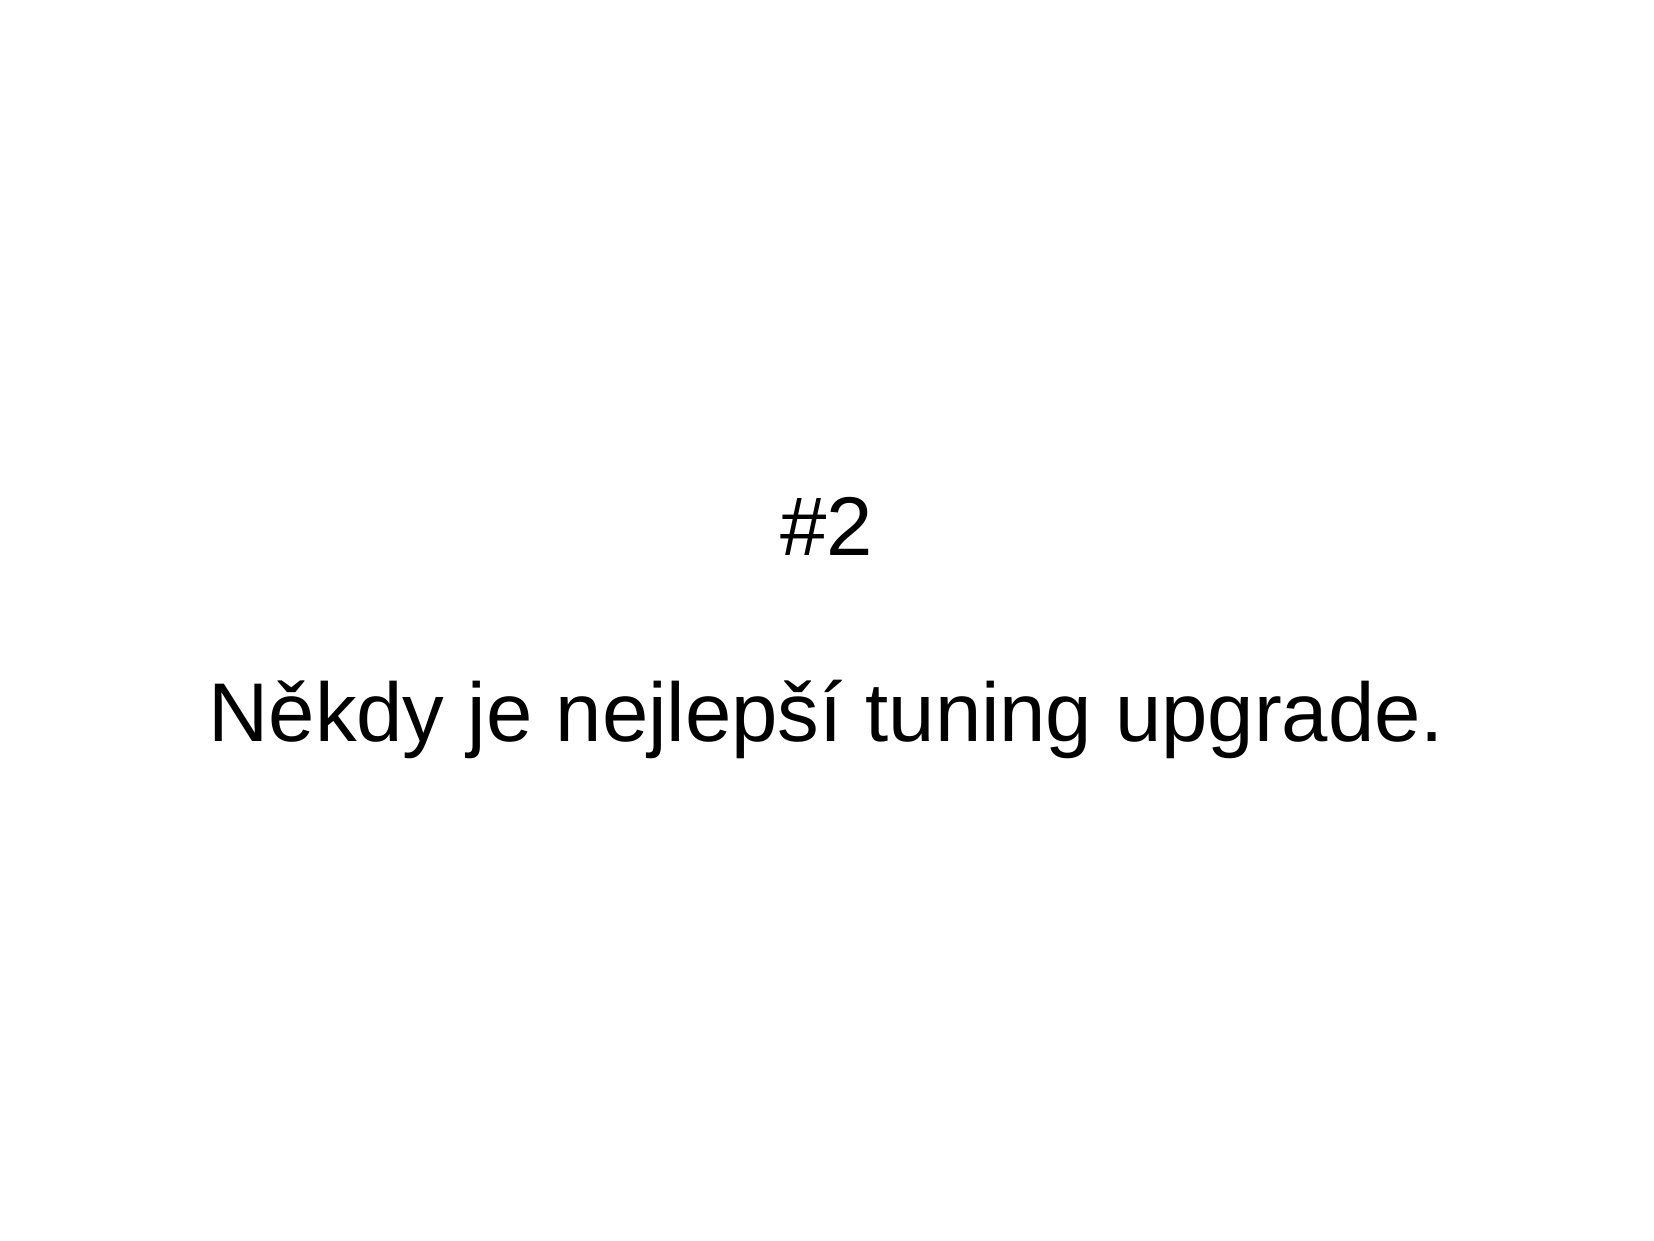

# #2
Někdy je nejlepší tuning upgrade.